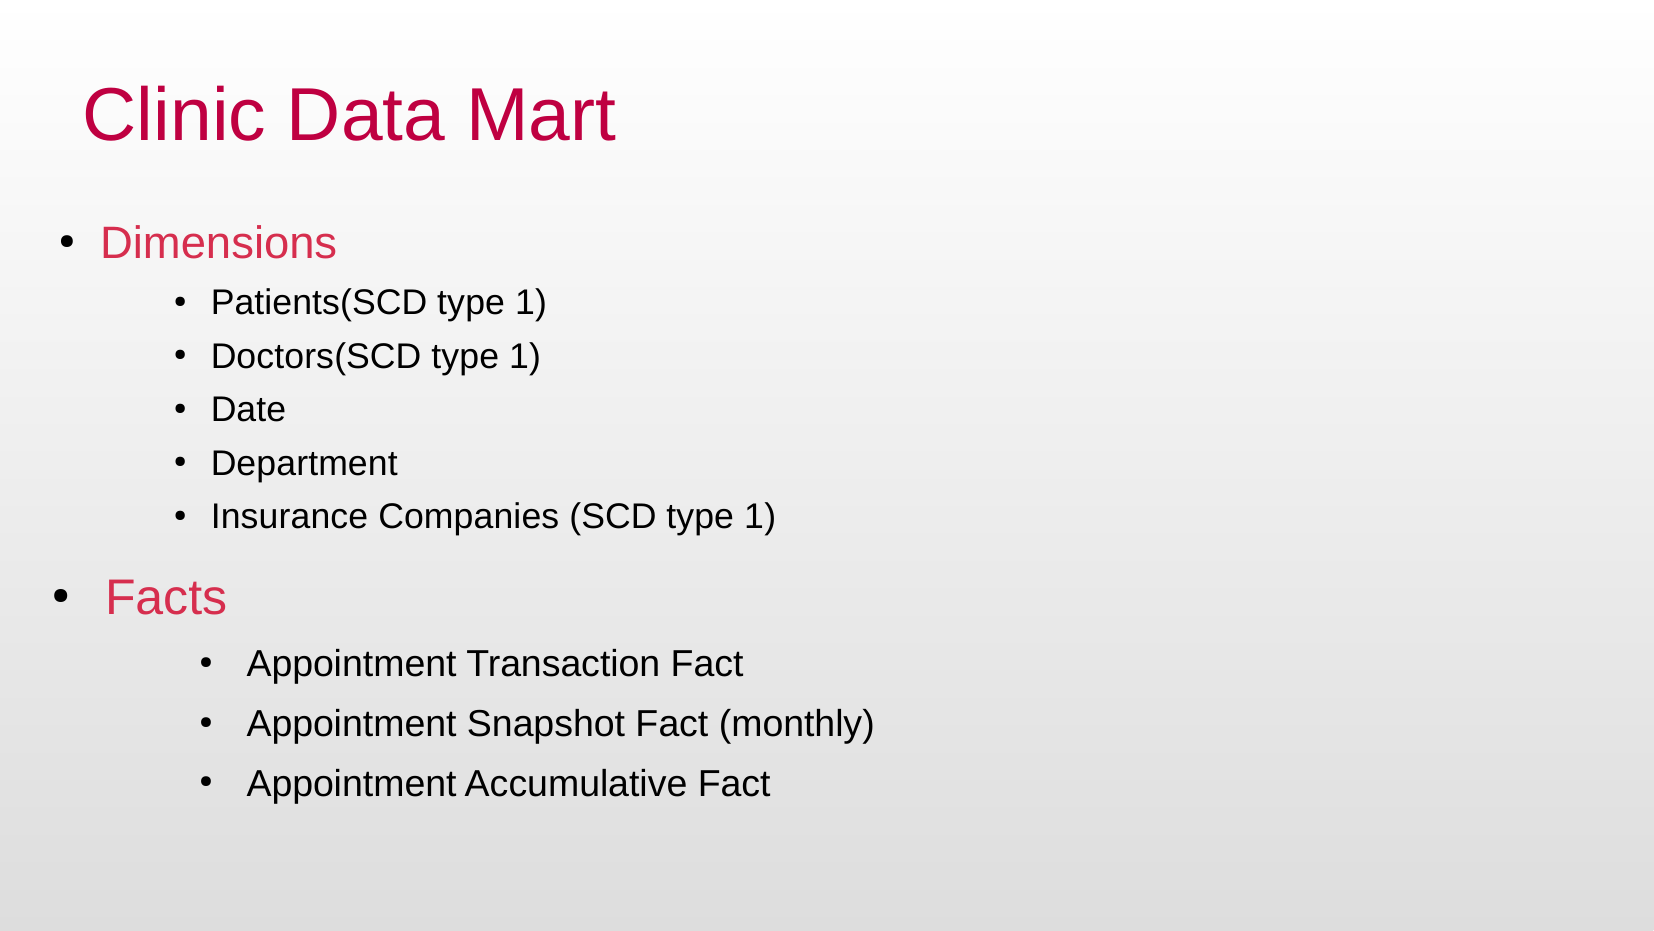

# Clinic Data Mart
Dimensions
Patients(SCD type 1)
Doctors(SCD type 1)
Date
Department
Insurance Companies (SCD type 1)
Facts
Appointment Transaction Fact
Appointment Snapshot Fact (monthly)
Appointment Accumulative Fact